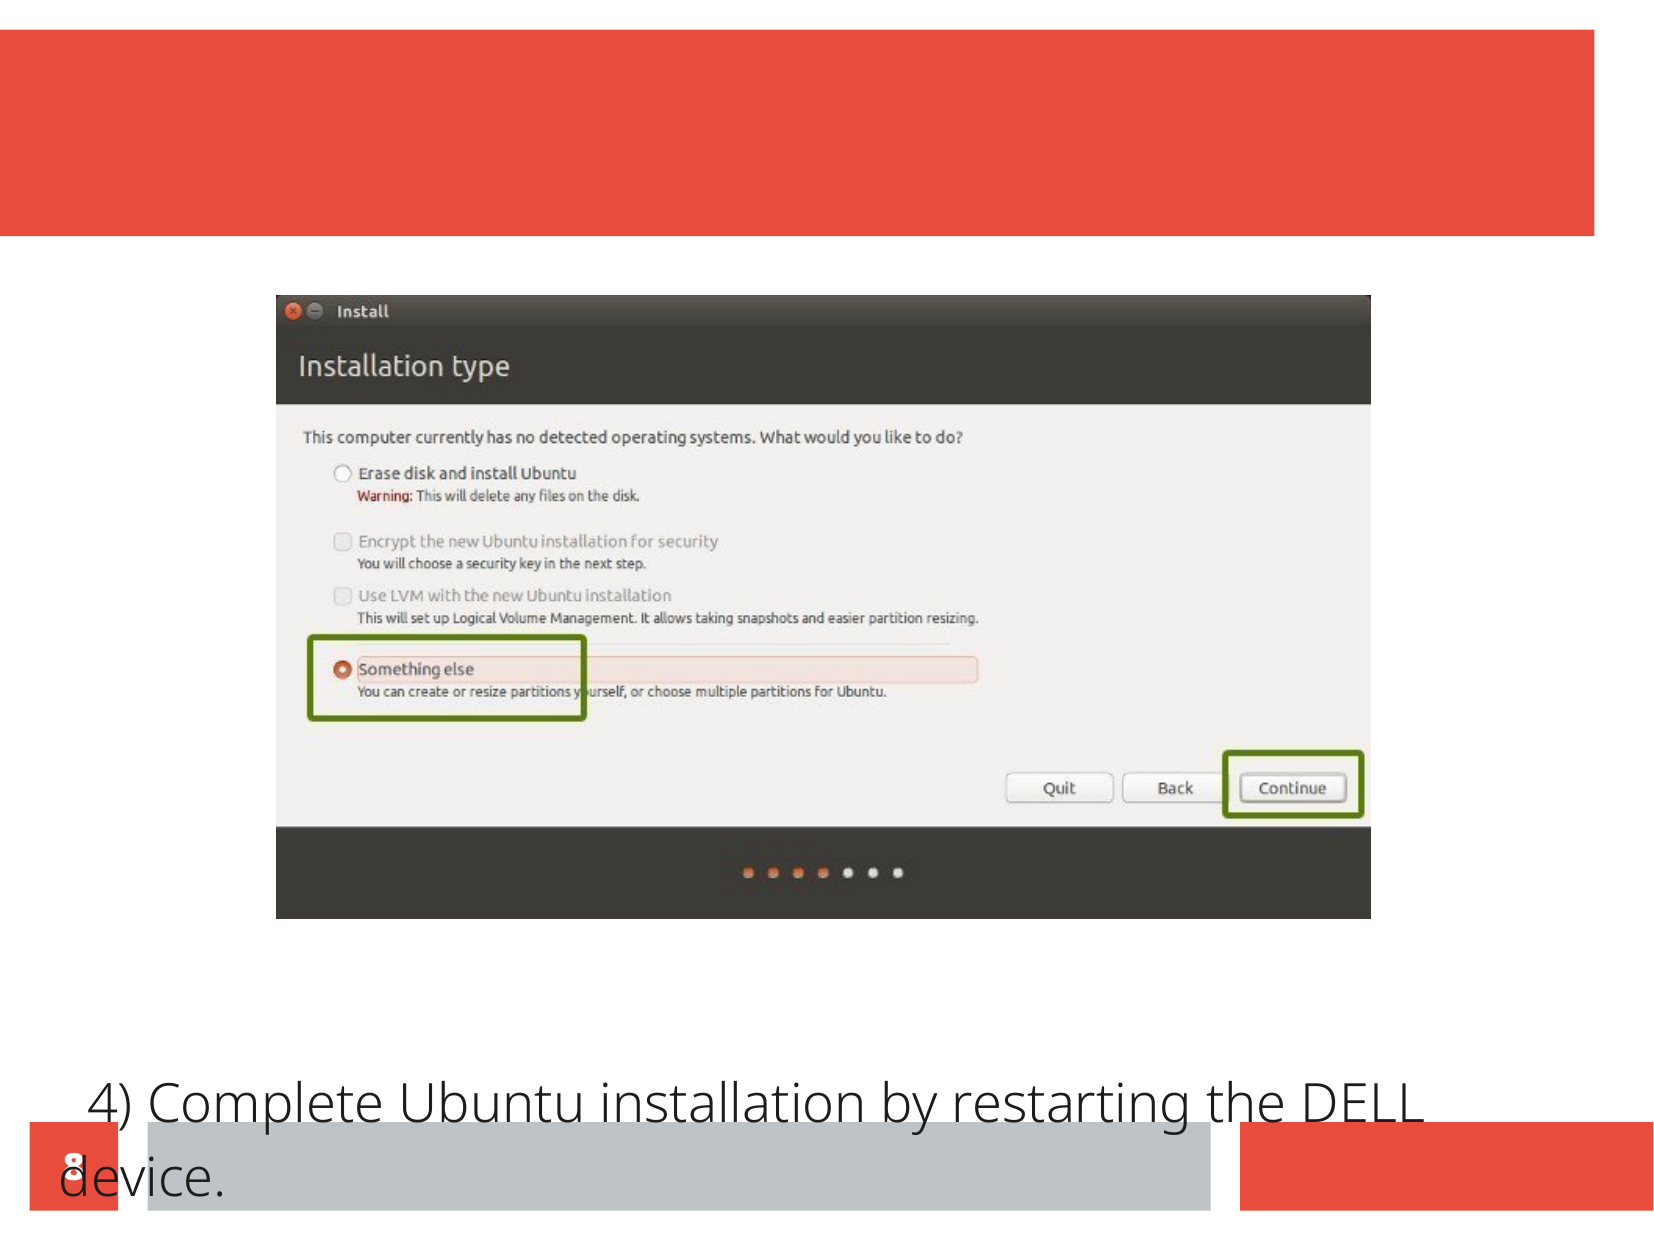

#
 4) Complete Ubuntu installation by restarting the DELL device.
8